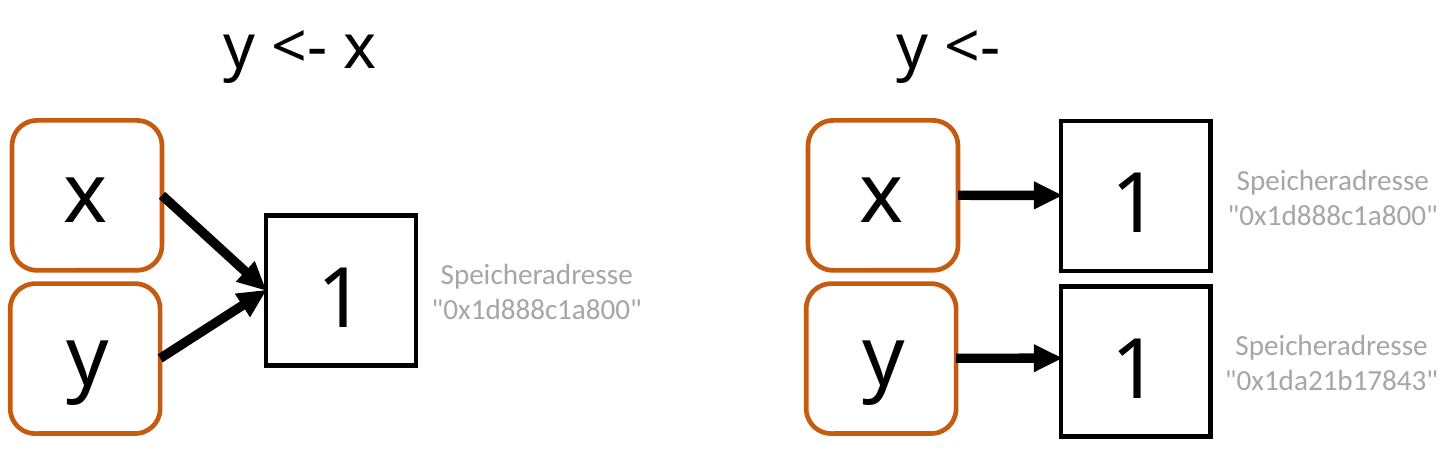

y <- x y <-
x
x
1
Speicheradresse
"0x1d888c1a800"
1
Speicheradresse
"0x1d888c1a800"
y
y
1
Speicheradresse
"0x1da21b17843"